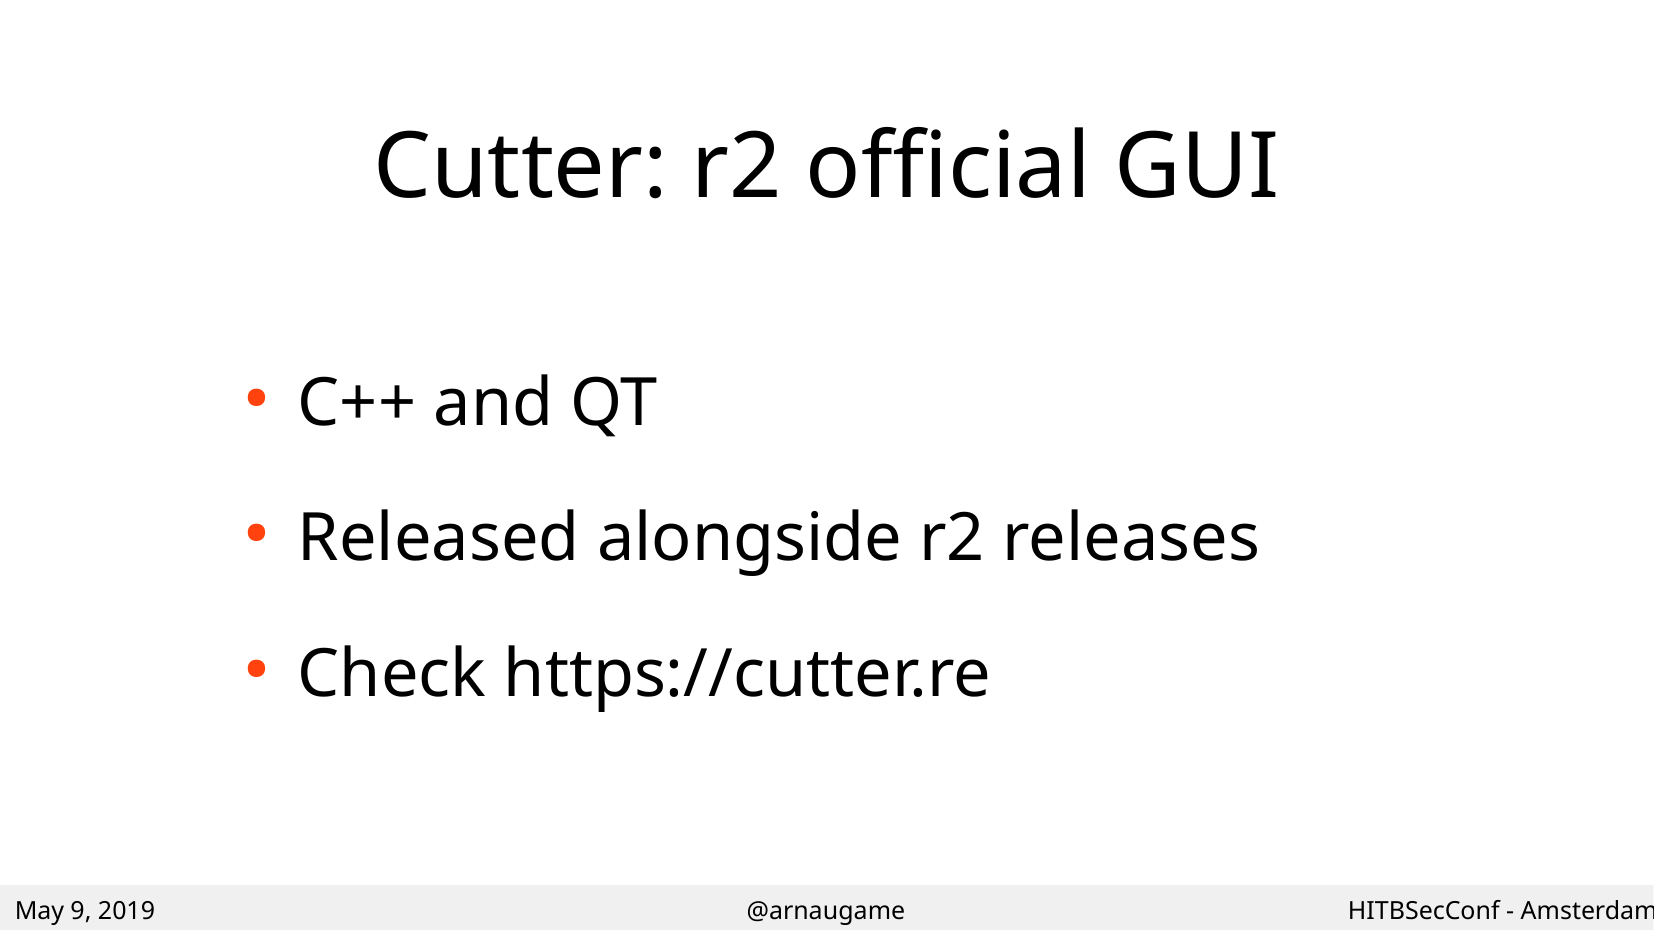

# Cutter: r2 official GUI
C++ and QT
Released alongside r2 releases
Check https://cutter.re
May 9, 2019
@arnaugamez
HITBSecConf - Amsterdam